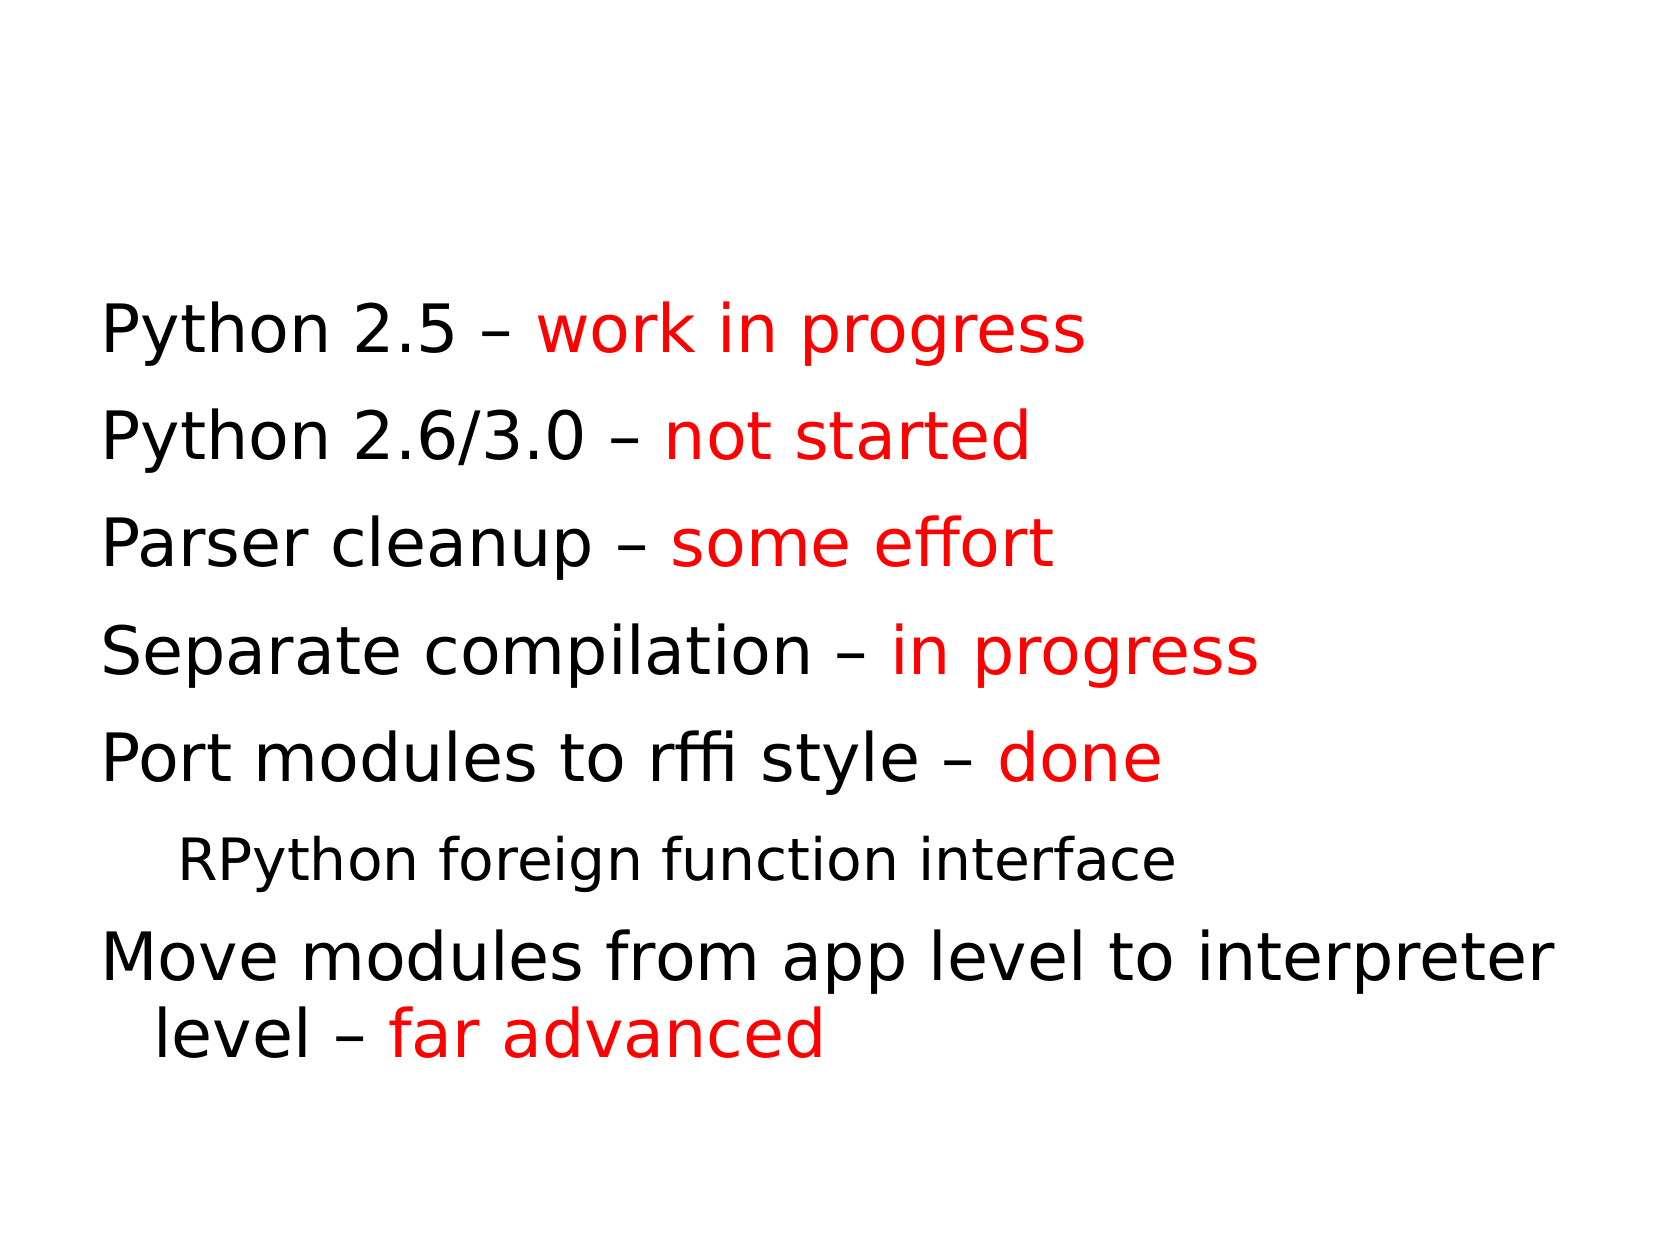

#
Python 2.5 – work in progress
Python 2.6/3.0 – not started
Parser cleanup – some effort
Separate compilation – in progress
Port modules to rffi style – done
RPython foreign function interface
Move modules from app level to interpreter level – far advanced